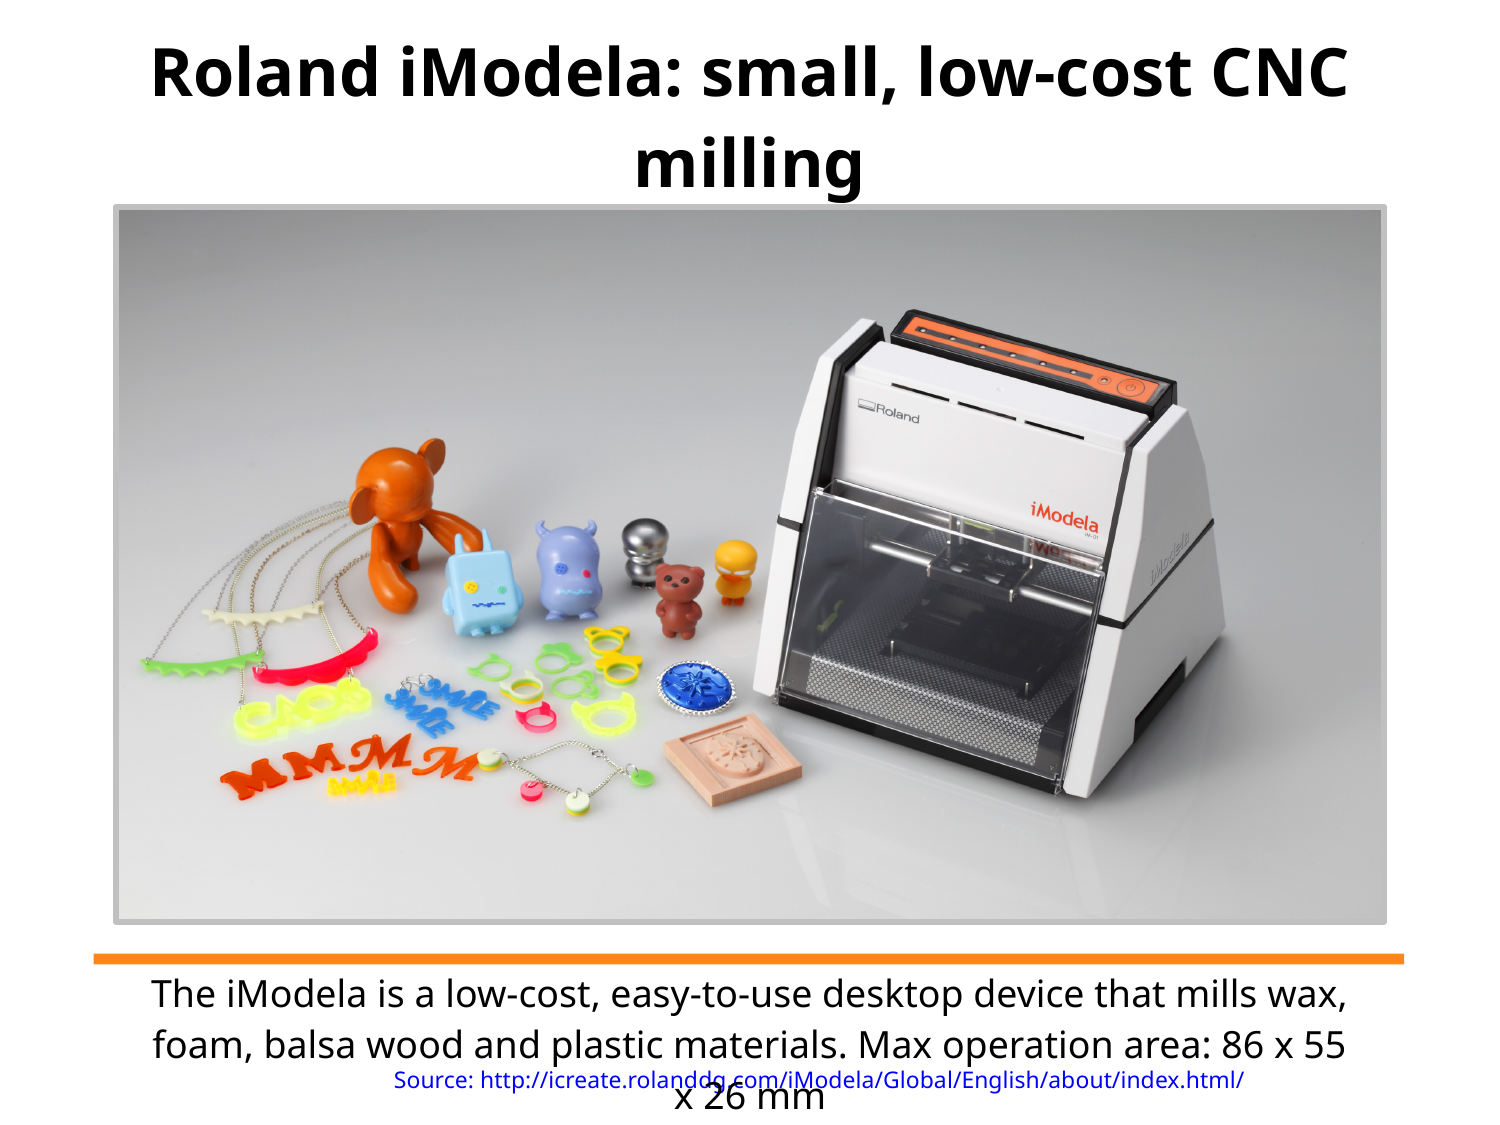

# Roland iModela: small, low-cost CNC milling
The iModela is a low-cost, easy-to-use desktop device that mills wax, foam, balsa wood and plastic materials. Max operation area: 86 x 55 x 26 mm
Source: http://icreate.rolanddg.com/iModela/Global/English/about/index.html/